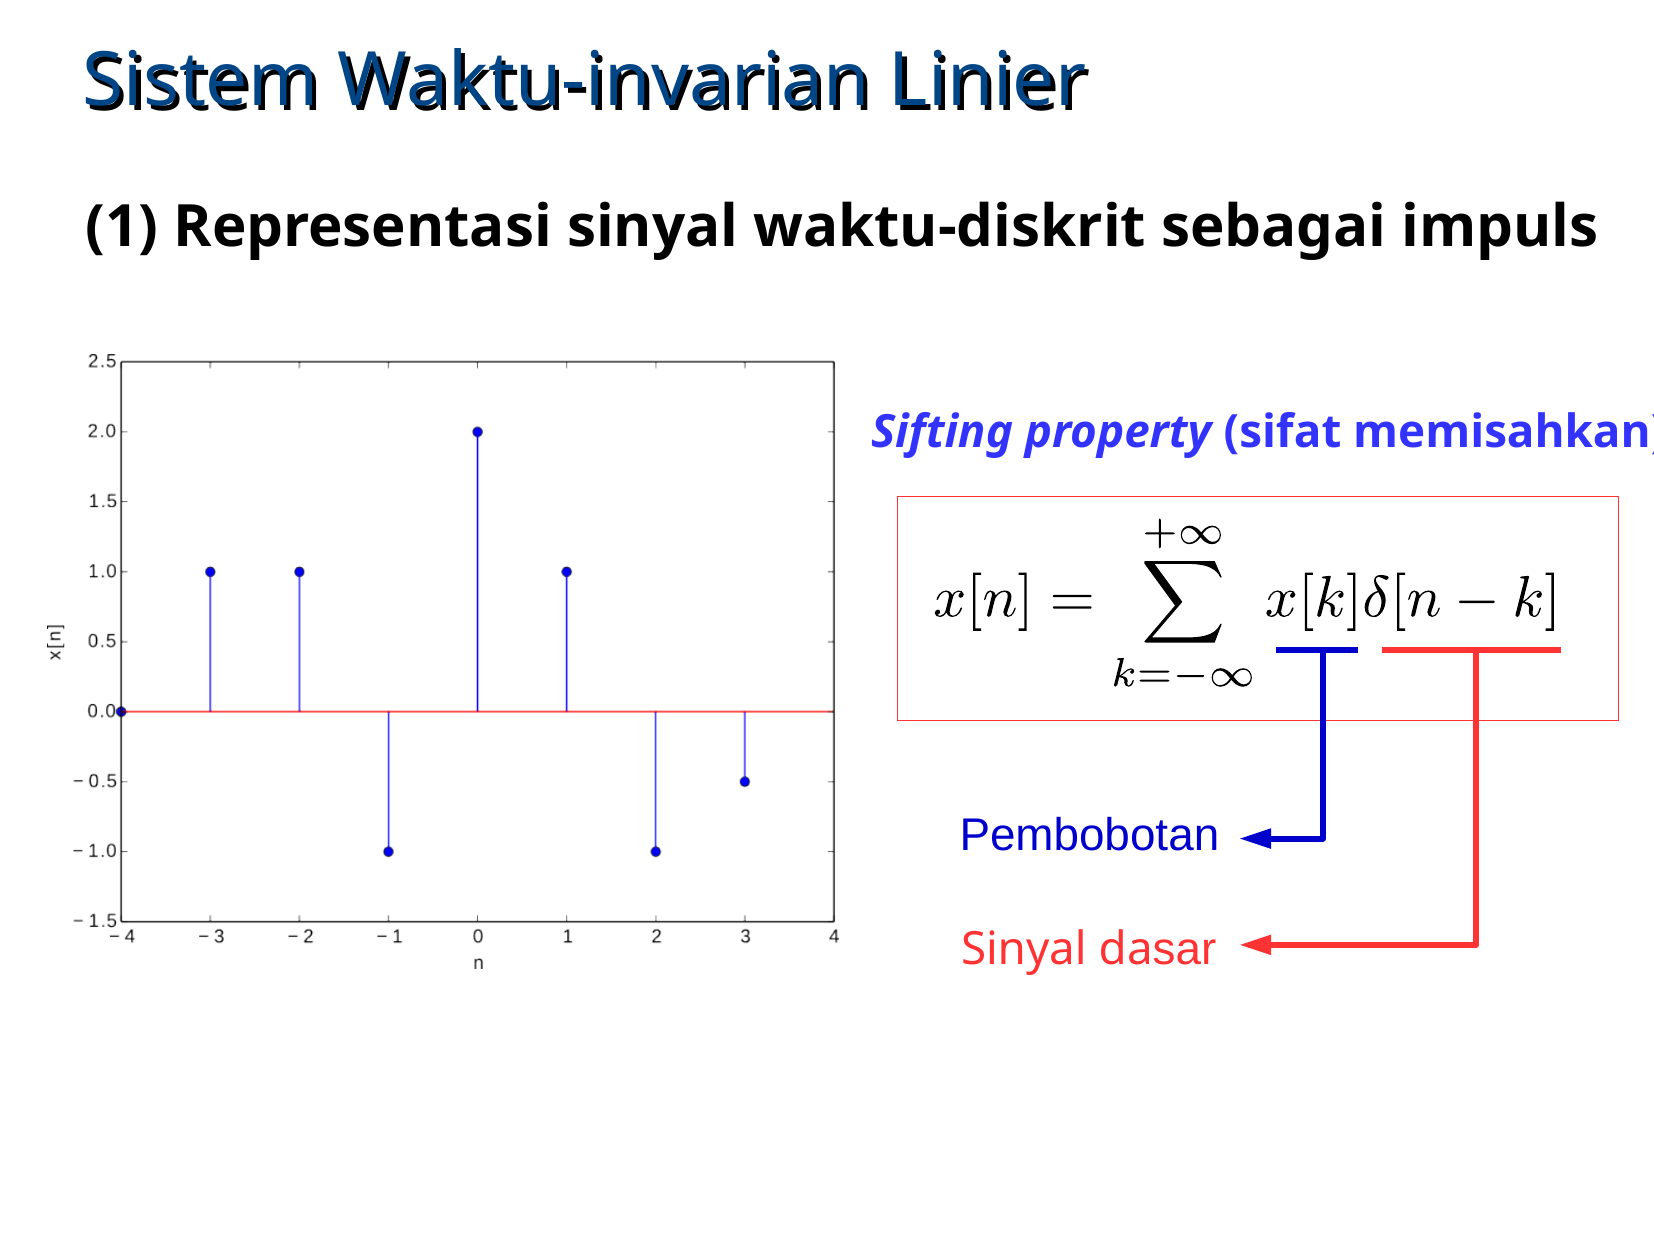

# Sistem Waktu-invarian Linier
 Representasi sinyal waktu-diskrit sebagai impuls
Sifting property (sifat memisahkan)
Pembobotan
Sinyal dasar